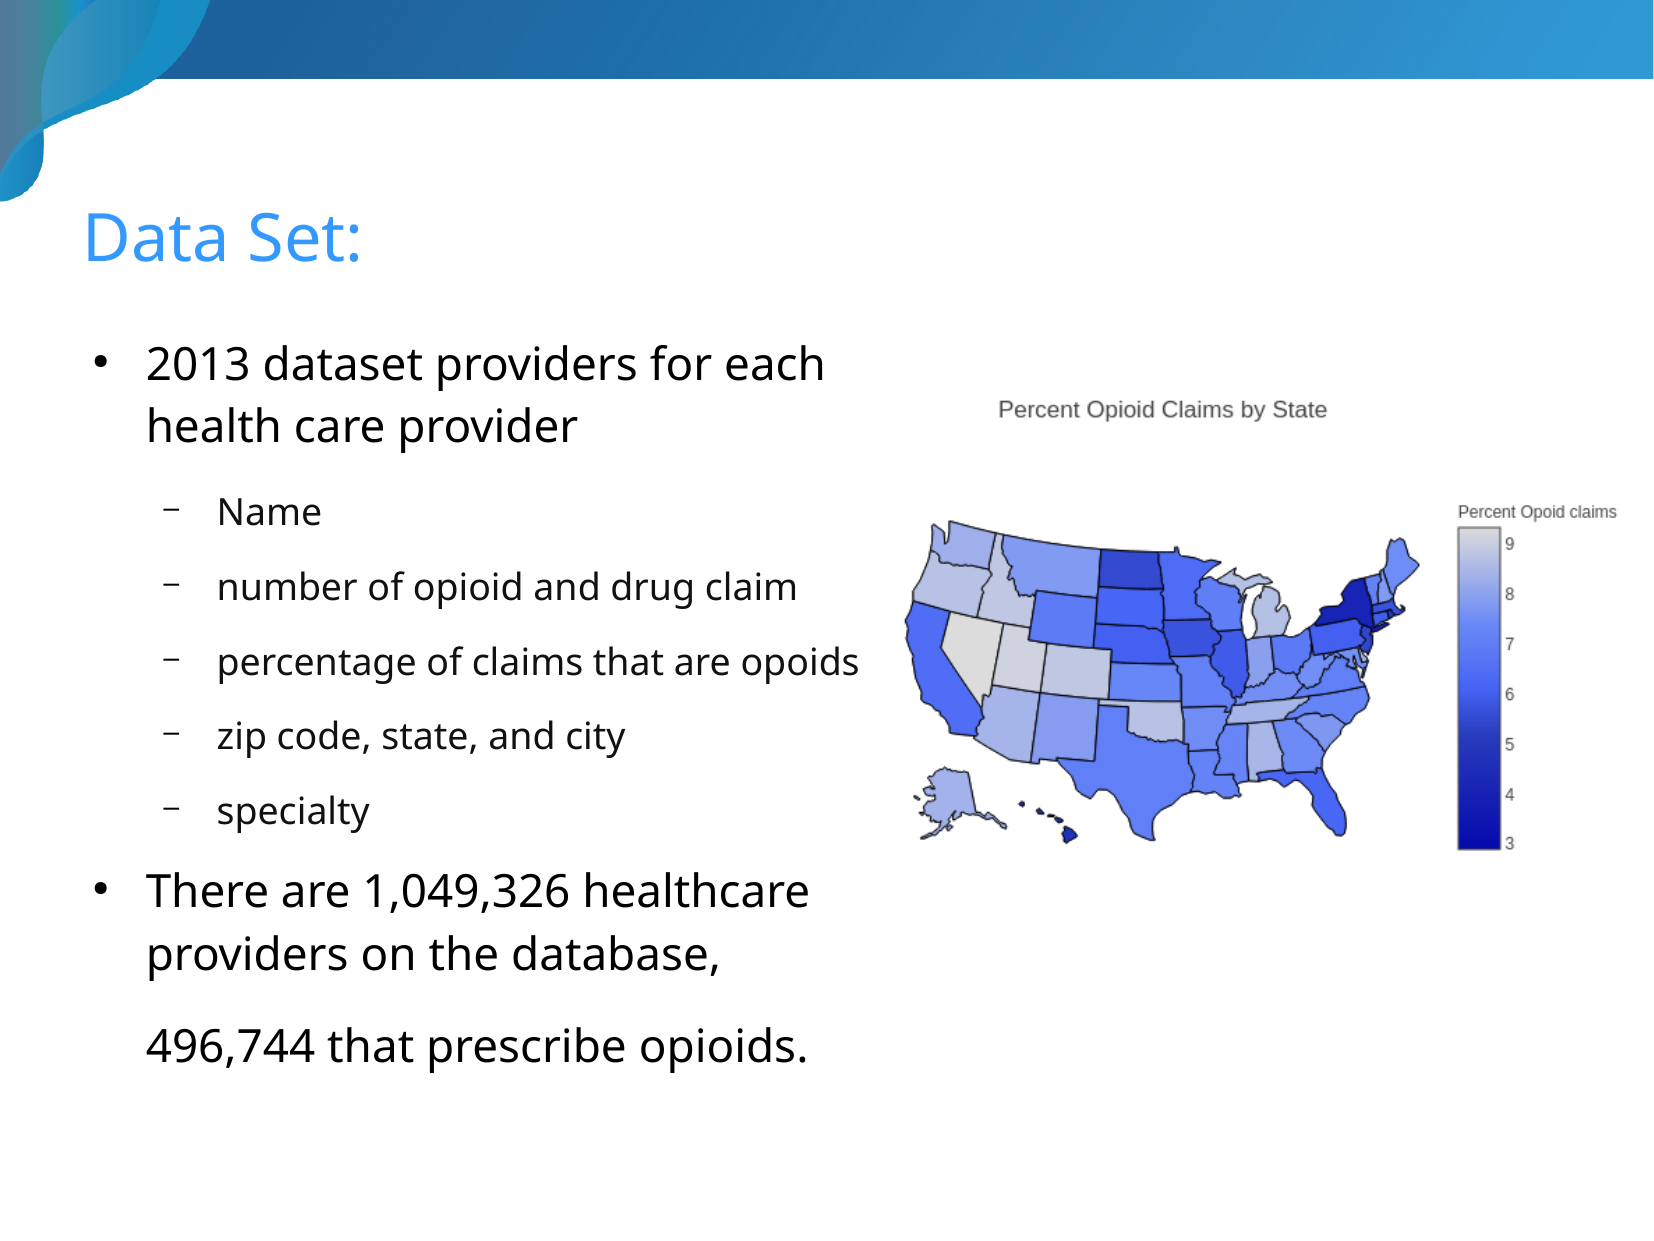

# Data Set:
2013 dataset providers for each health care provider
Name
number of opioid and drug claim
percentage of claims that are opoids
zip code, state, and city
specialty
There are 1,049,326 healthcare providers on the database,
496,744 that prescribe opioids.